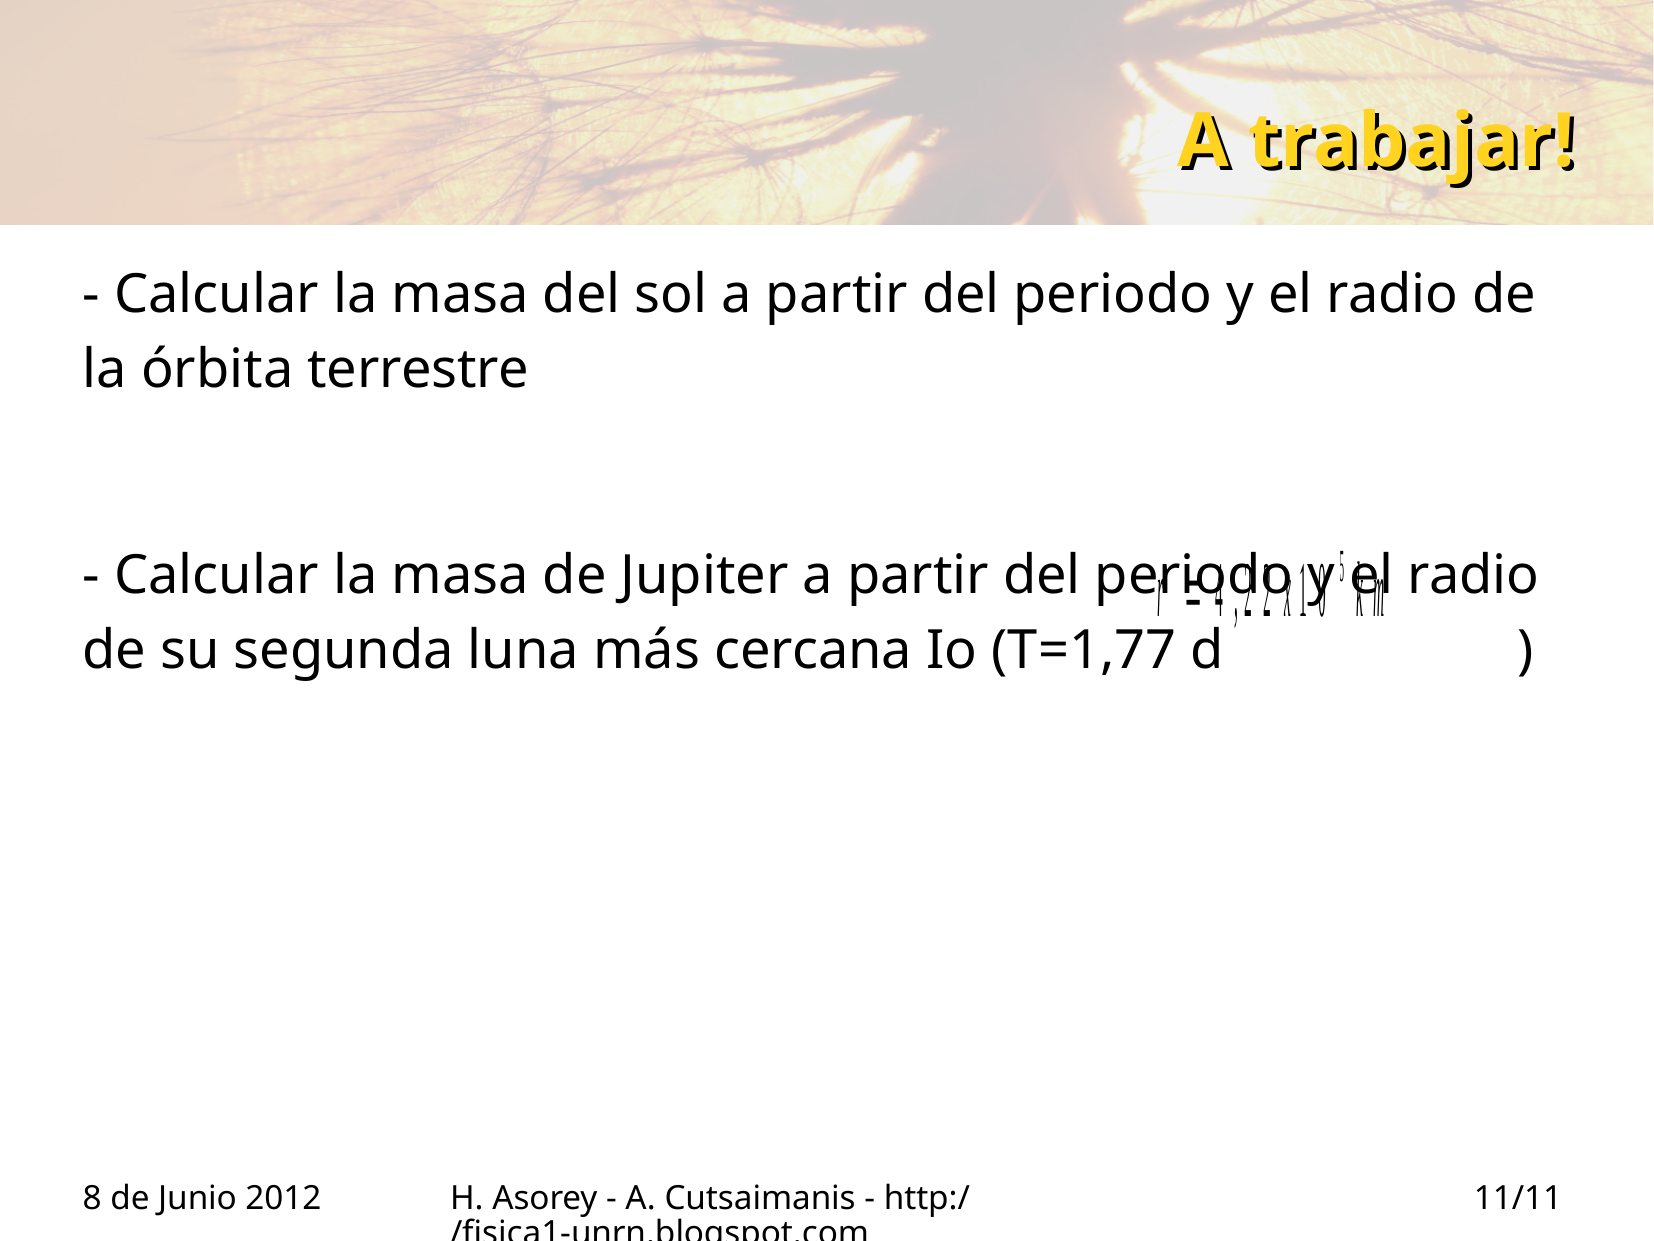

# A trabajar!
- Calcular la masa del sol a partir del periodo y el radio de la órbita terrestre
- Calcular la masa de Jupiter a partir del periodo y el radio de su segunda luna más cercana Io (T=1,77 d )
8 de Junio 2012
H. Asorey - A. Cutsaimanis - http://fisica1-unrn.blogspot.com
11